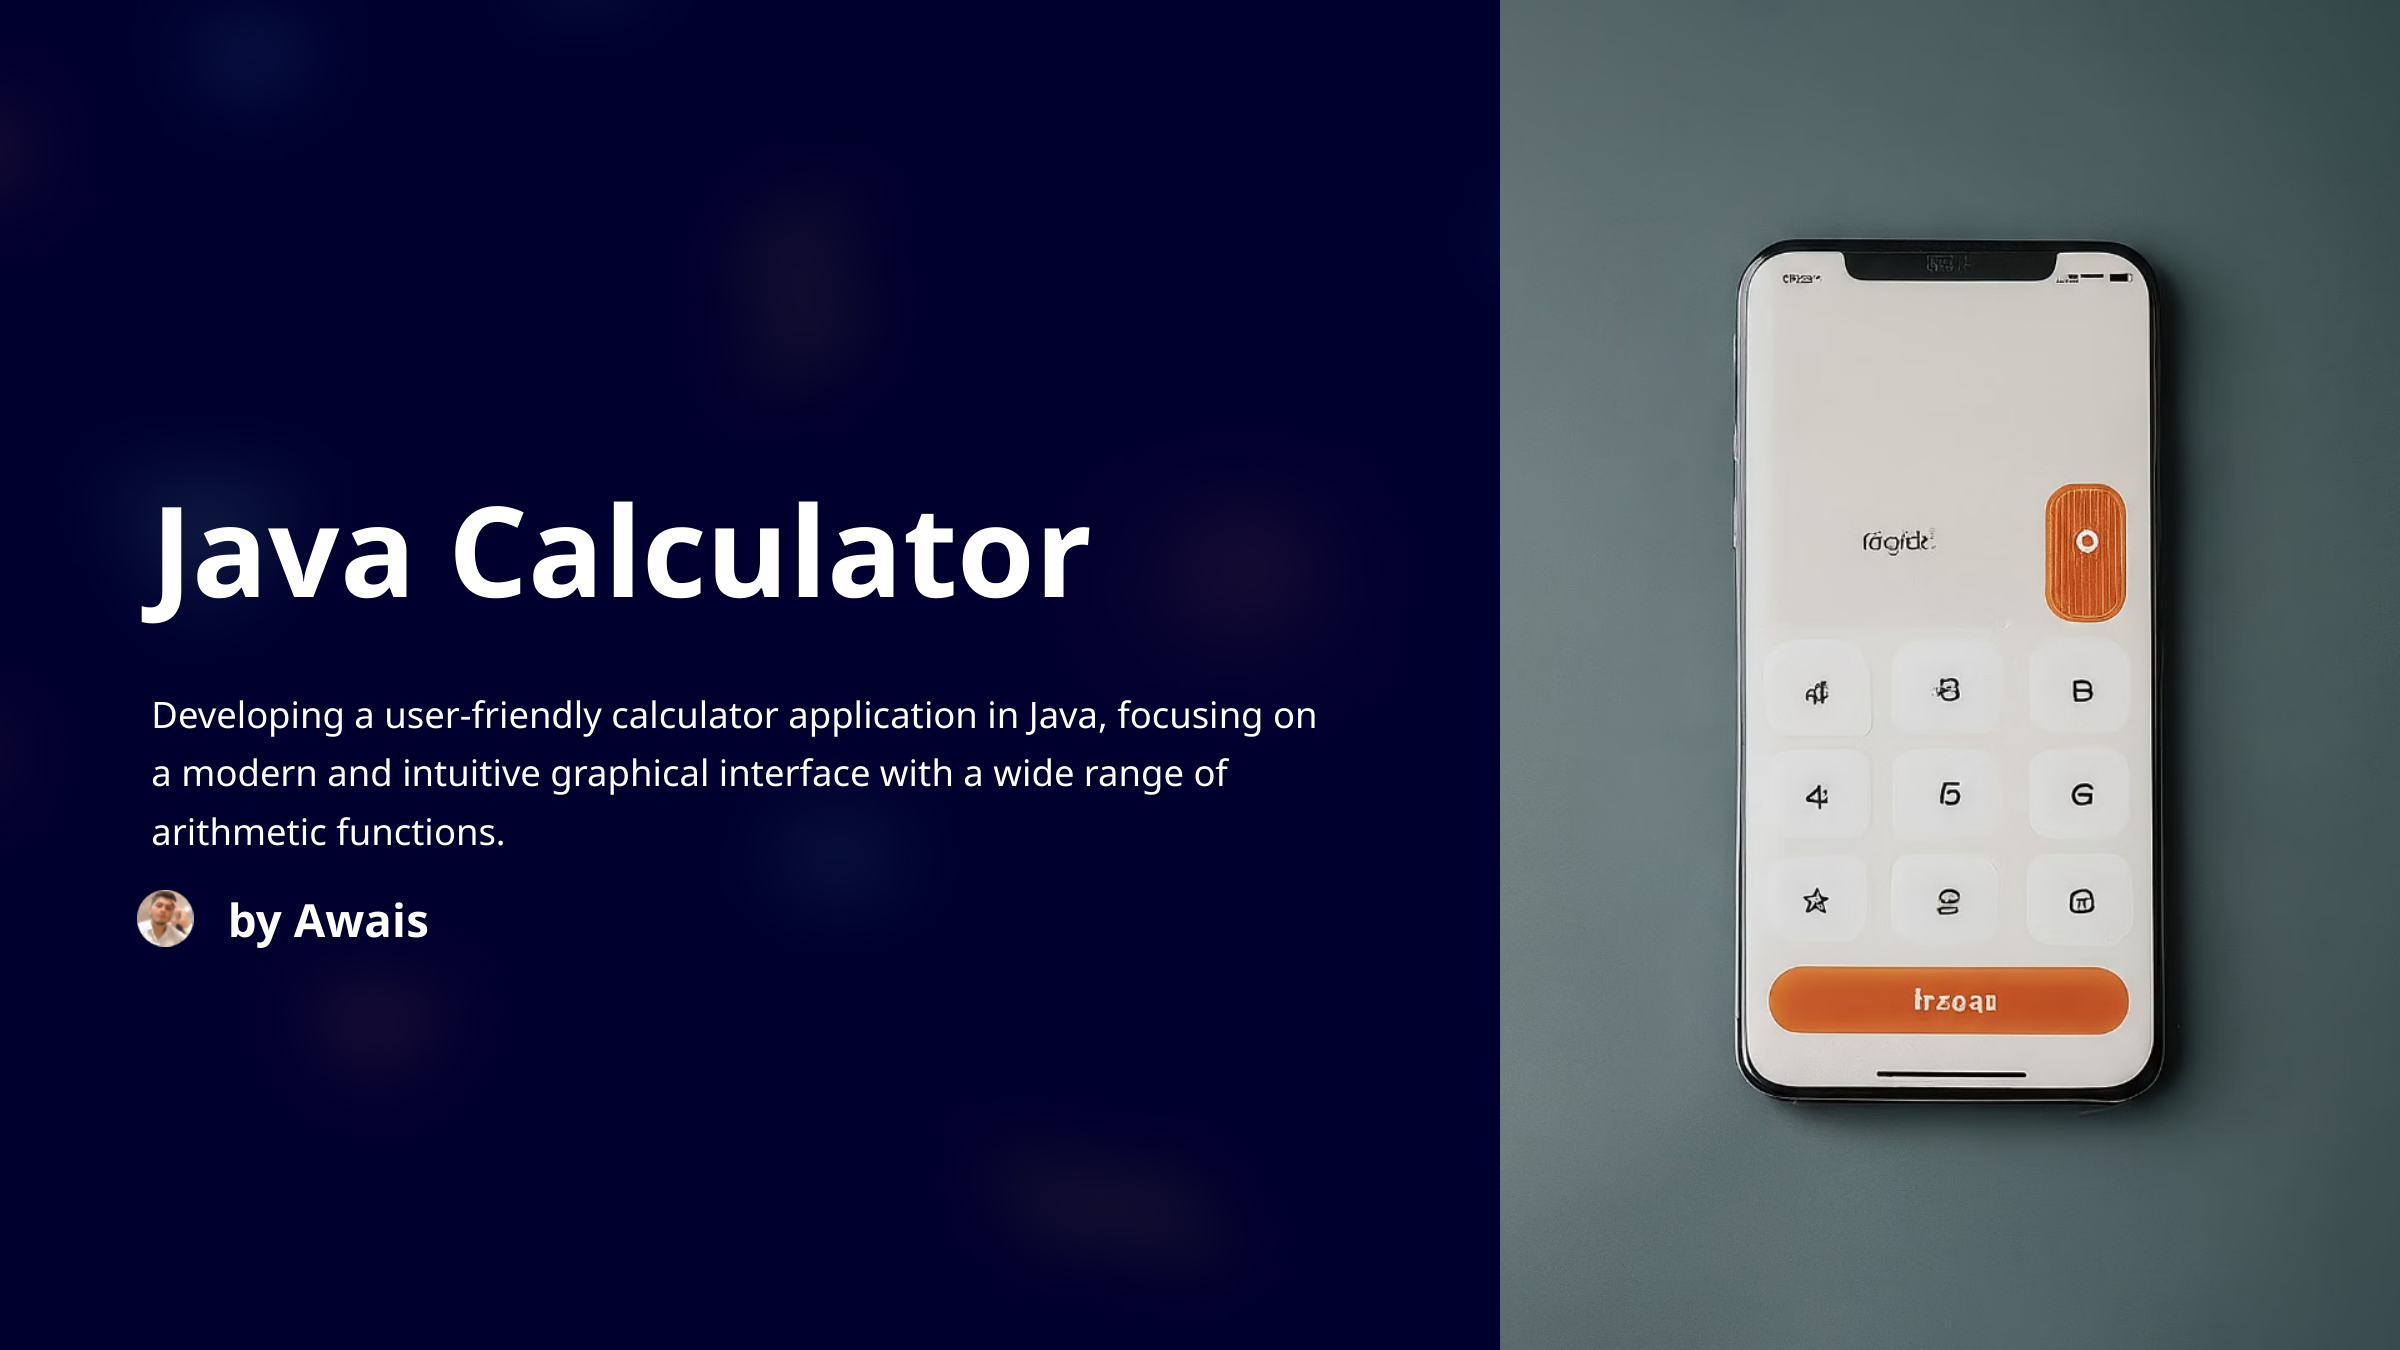

Java Calculator
Developing a user-friendly calculator application in Java, focusing on a modern and intuitive graphical interface with a wide range of arithmetic functions.
by Awais